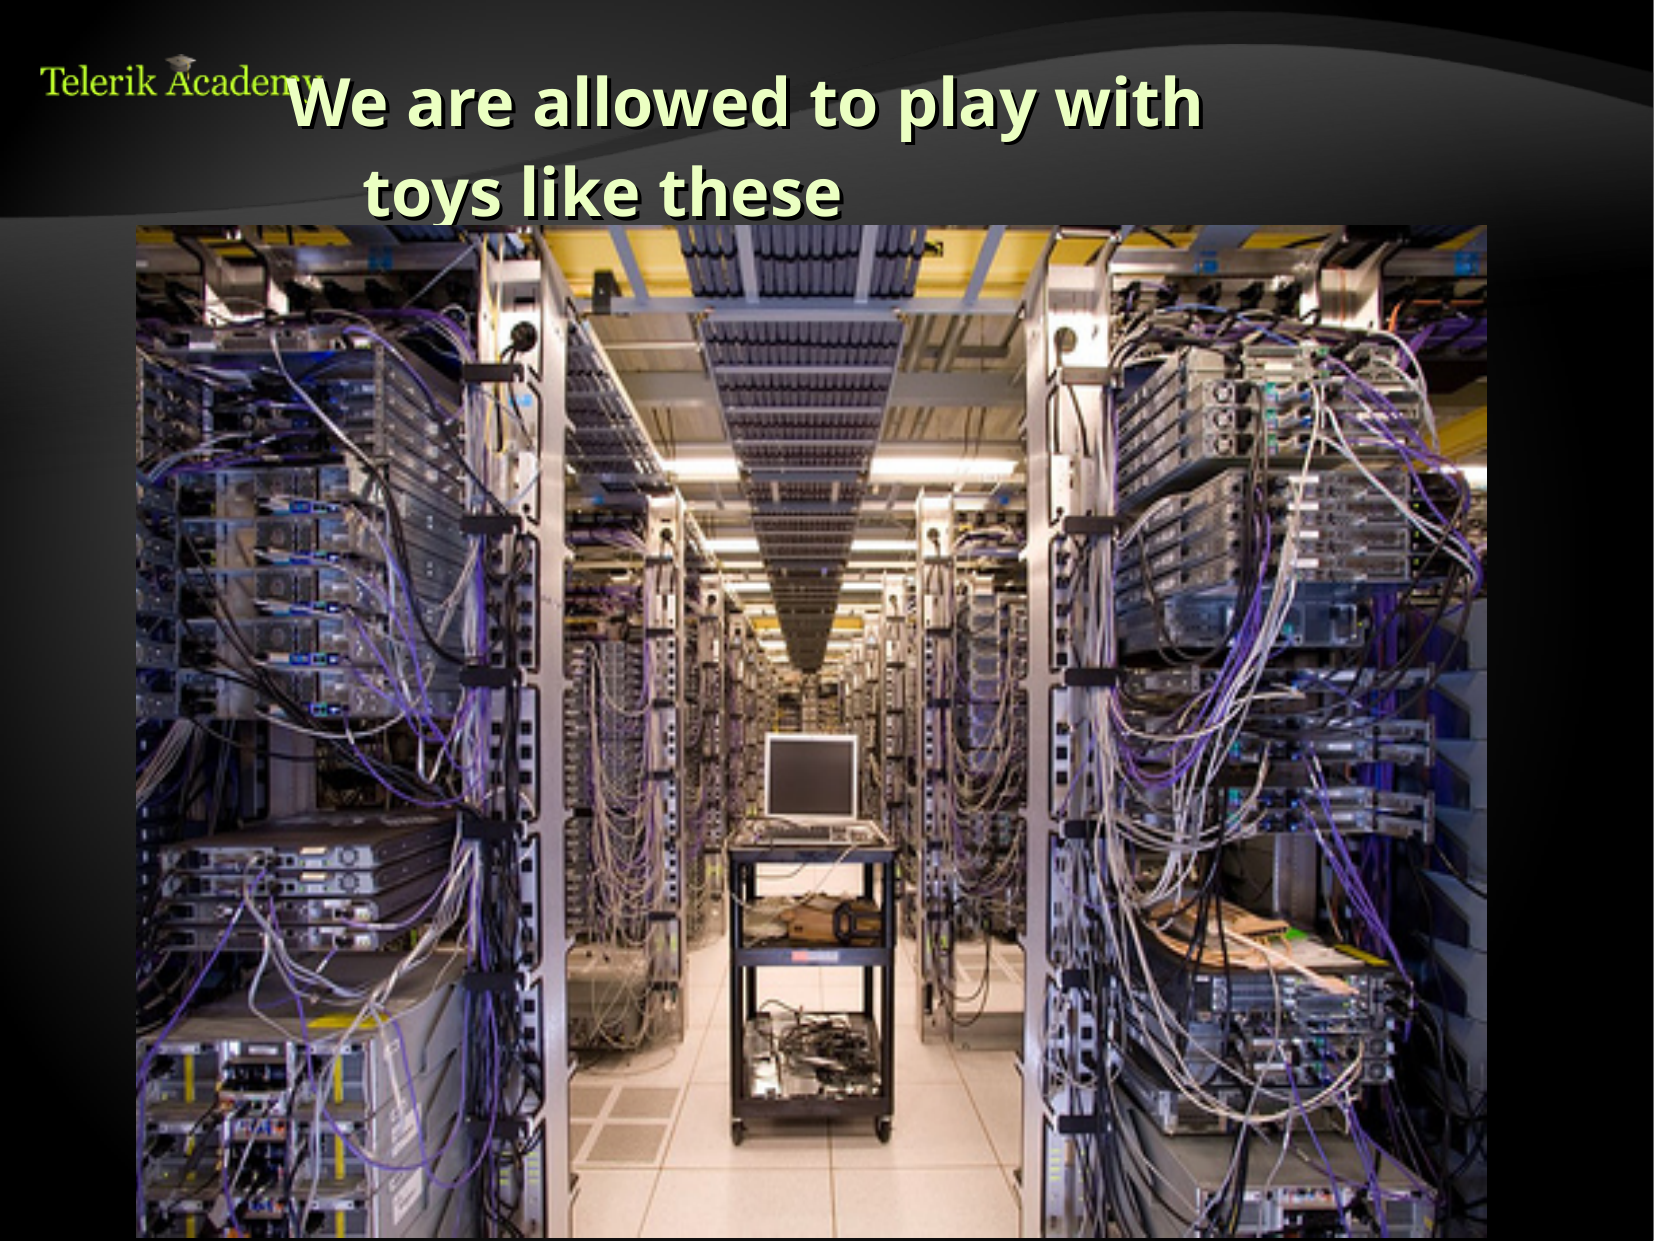

# We are allowed to play with toys like these